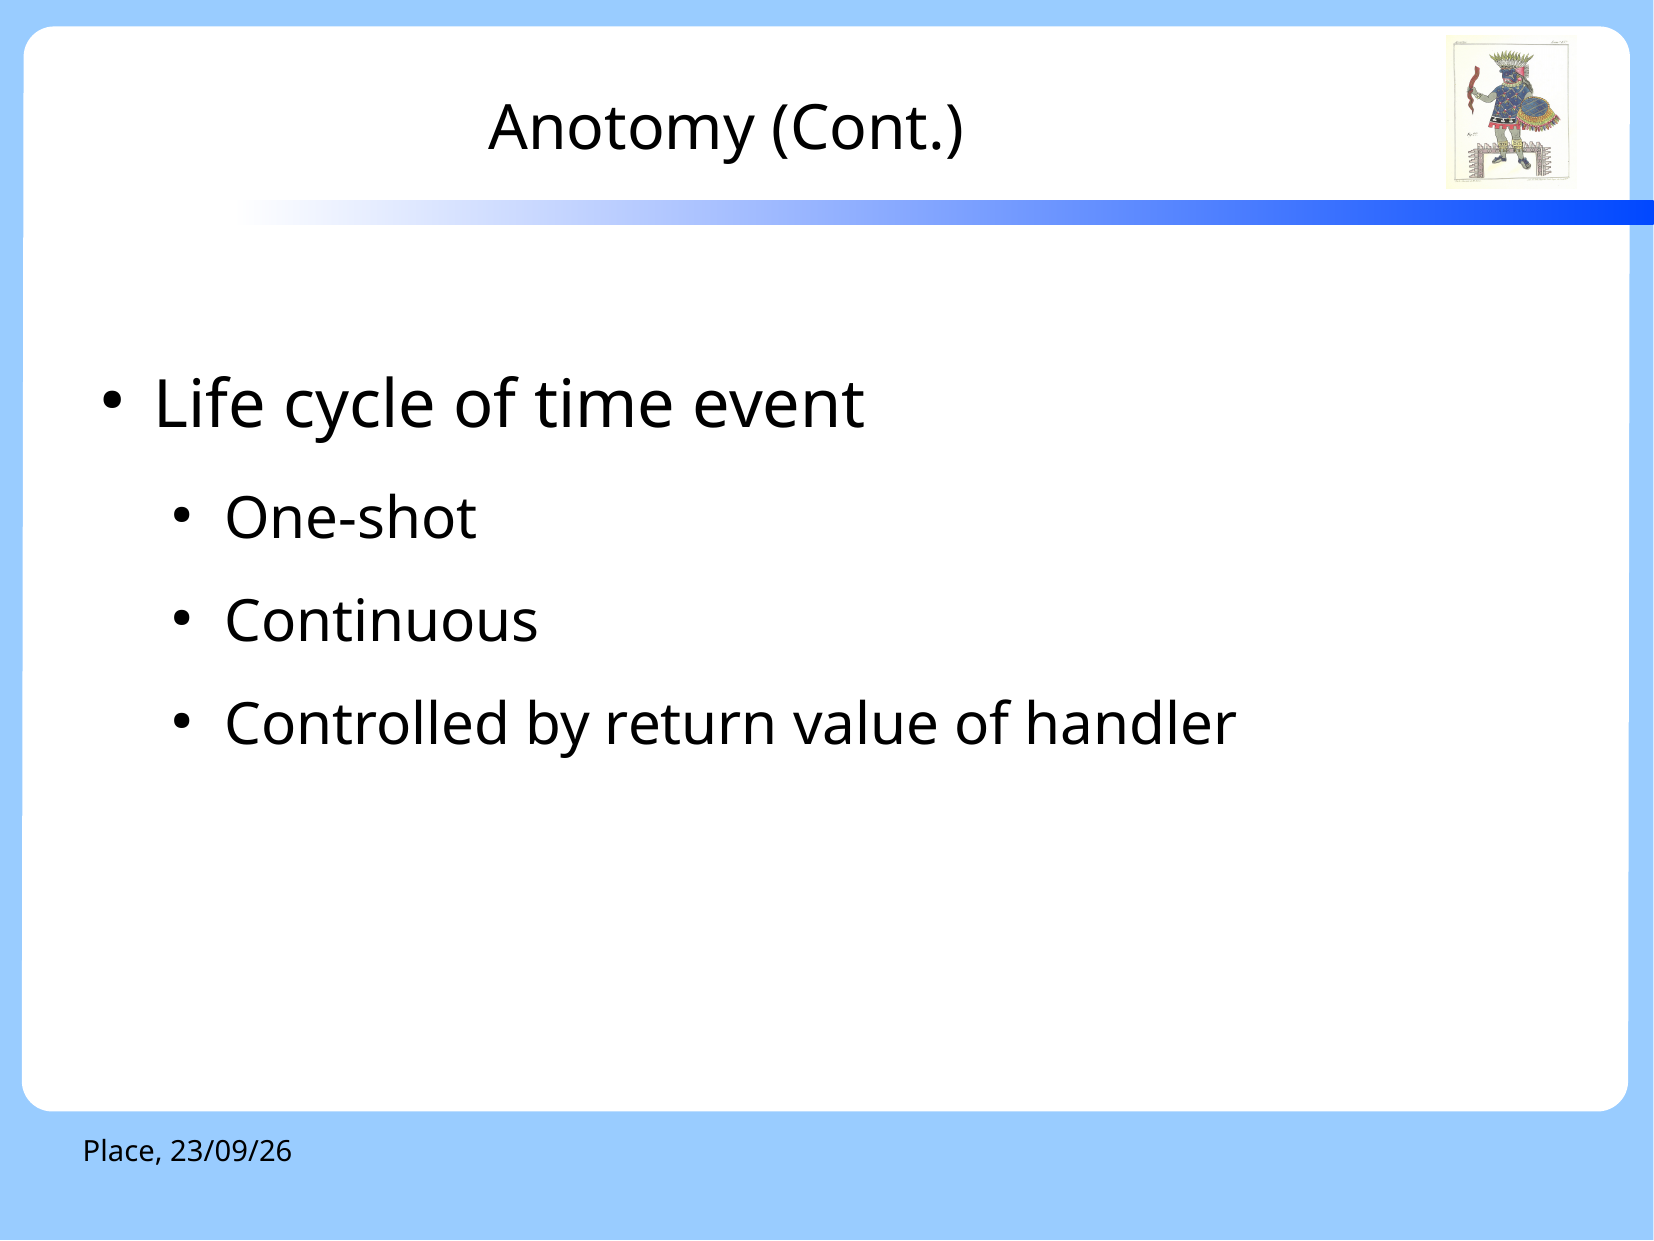

# Anotomy (Cont.)
Life cycle of time event
One-shot
Continuous
Controlled by return value of handler